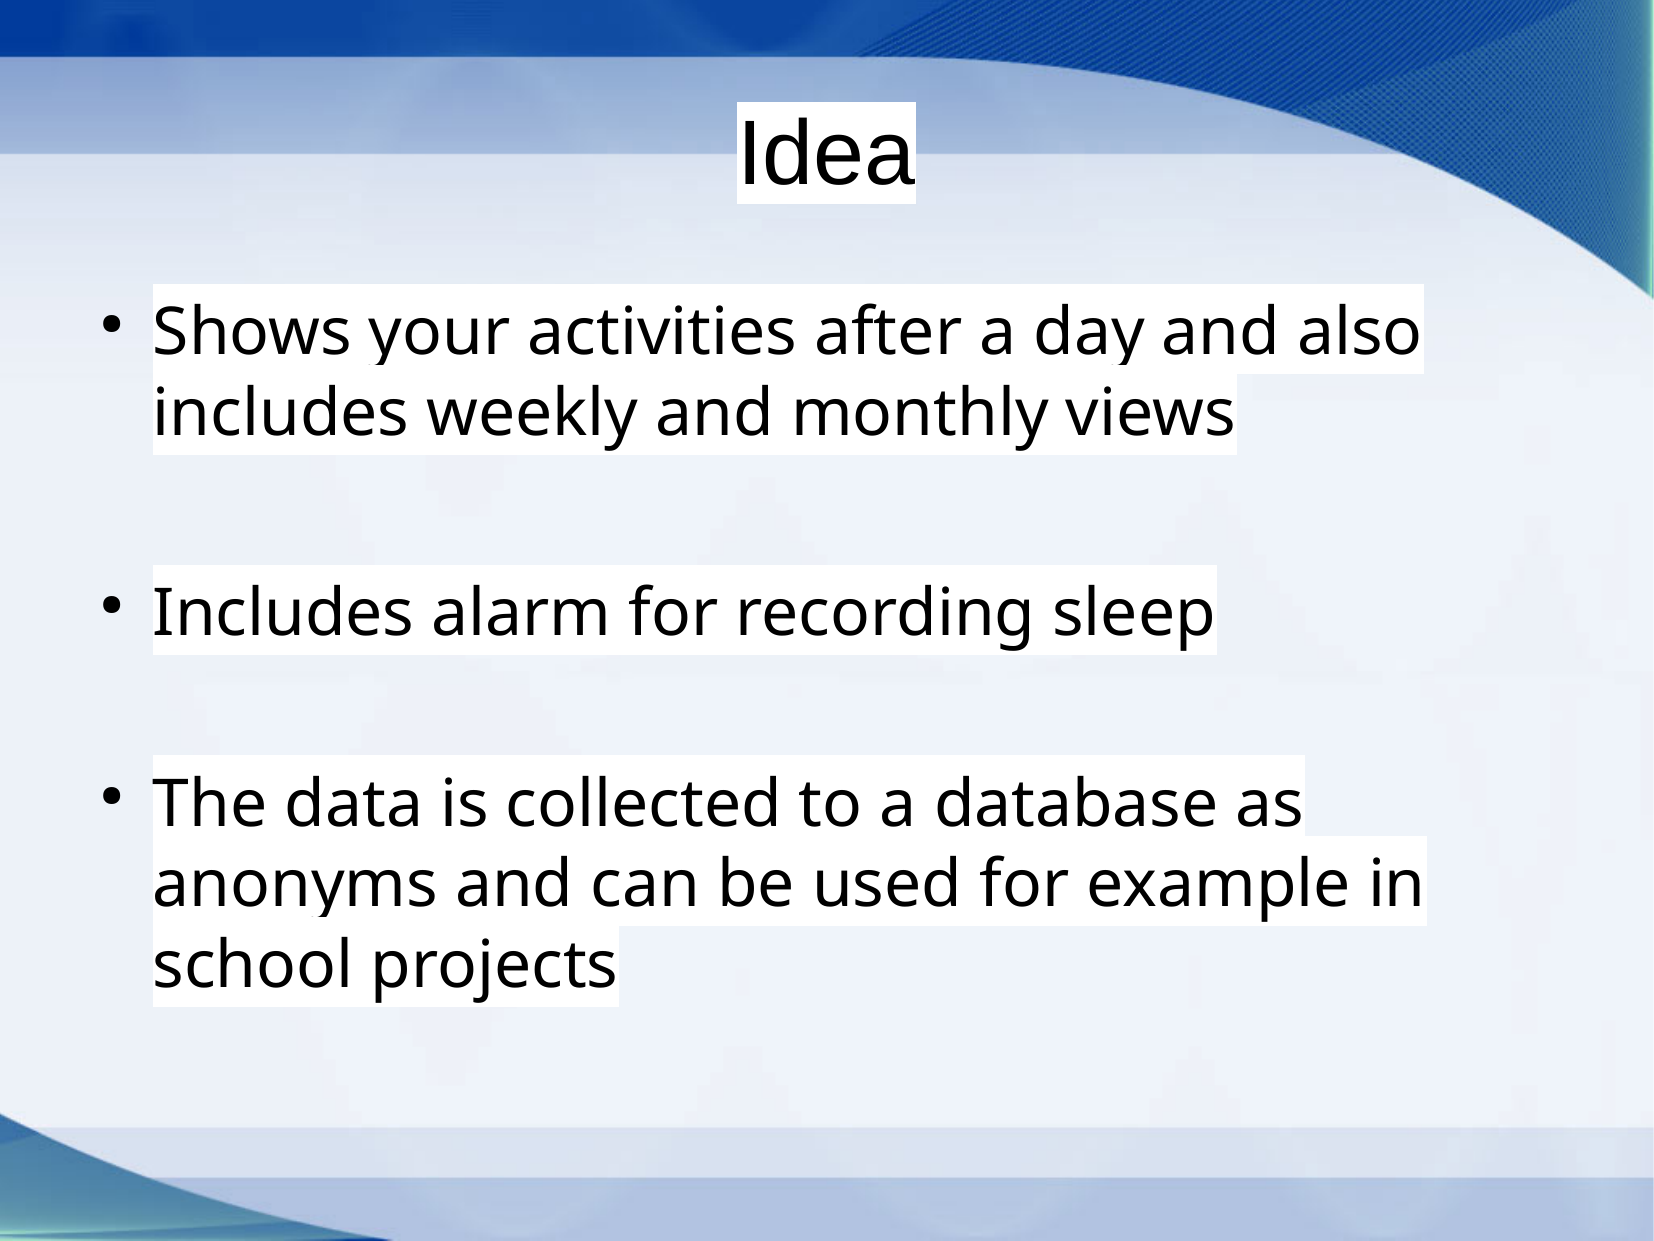

# Idea
Shows your activities after a day and also includes weekly and monthly views
Includes alarm for recording sleep
The data is collected to a database as anonyms and can be used for example in school projects